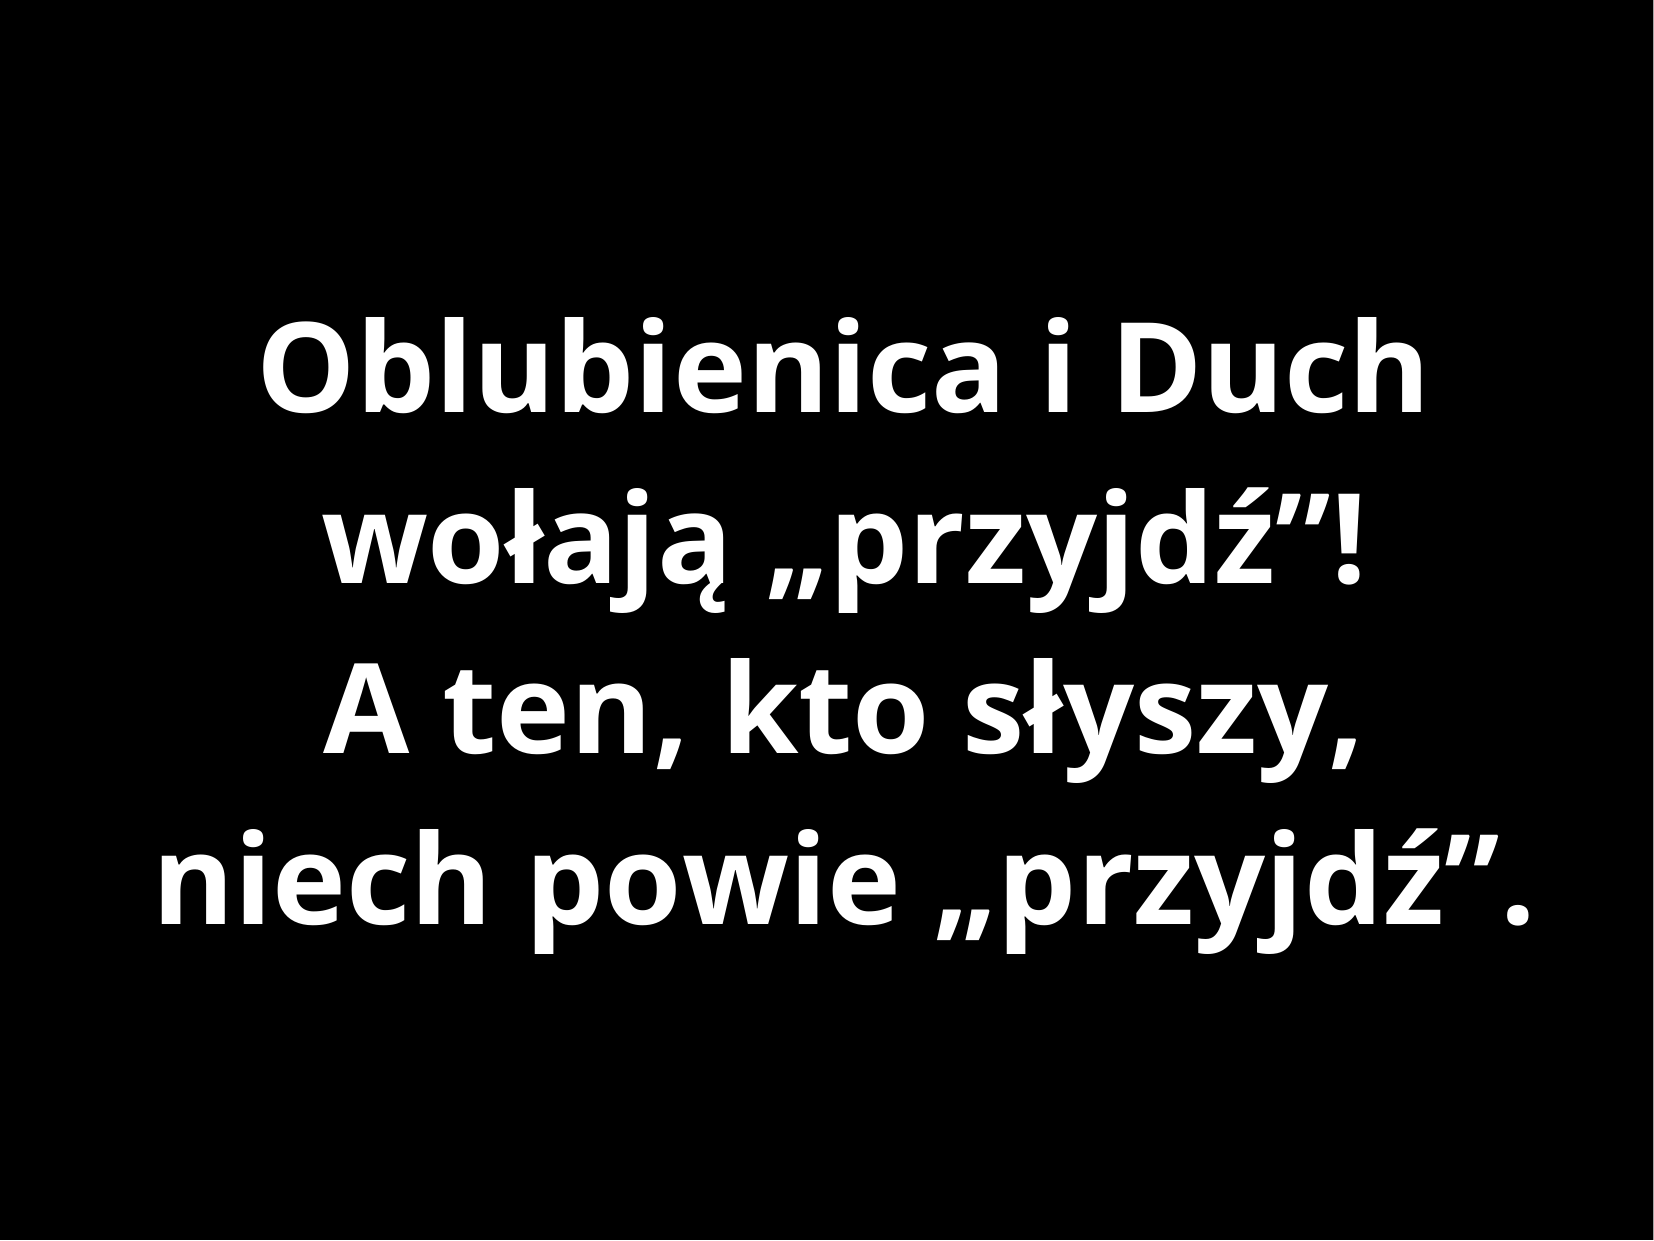

# Oblubienica i Duch
wołają „przyjdź”!
A ten, kto słyszy,
niech powie „przyjdź”.